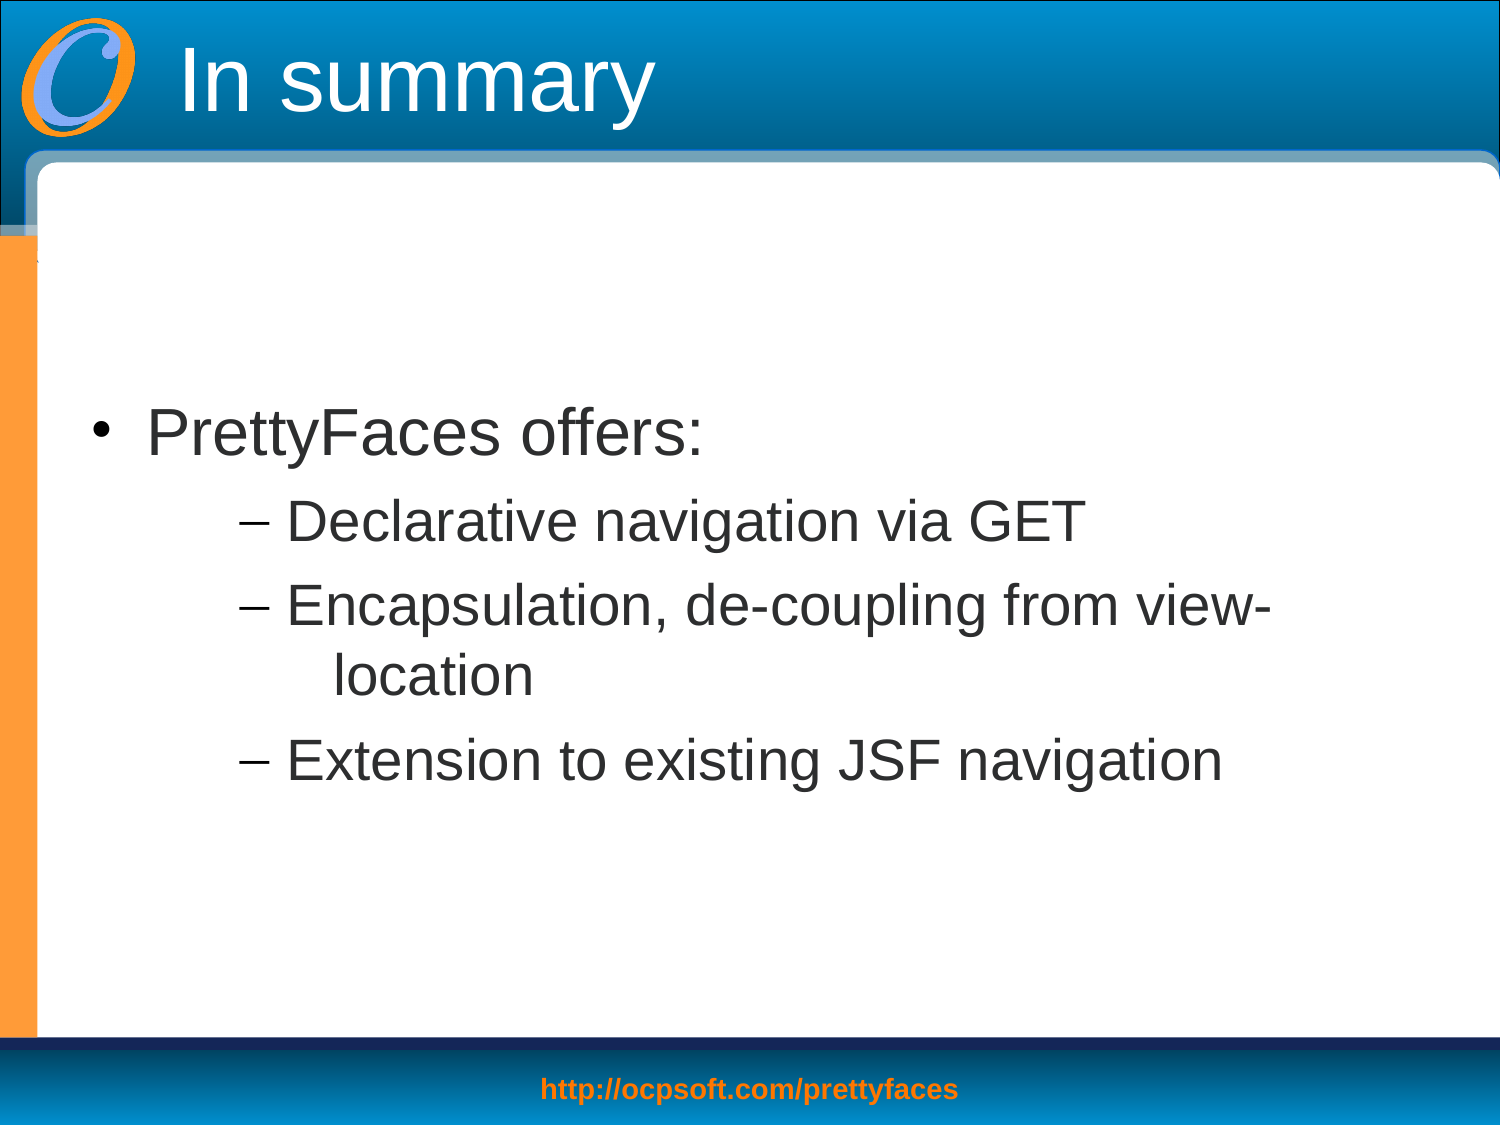

# In summary
PrettyFaces offers:
Declarative navigation via GET
Encapsulation, de-coupling from view-location
Extension to existing JSF navigation